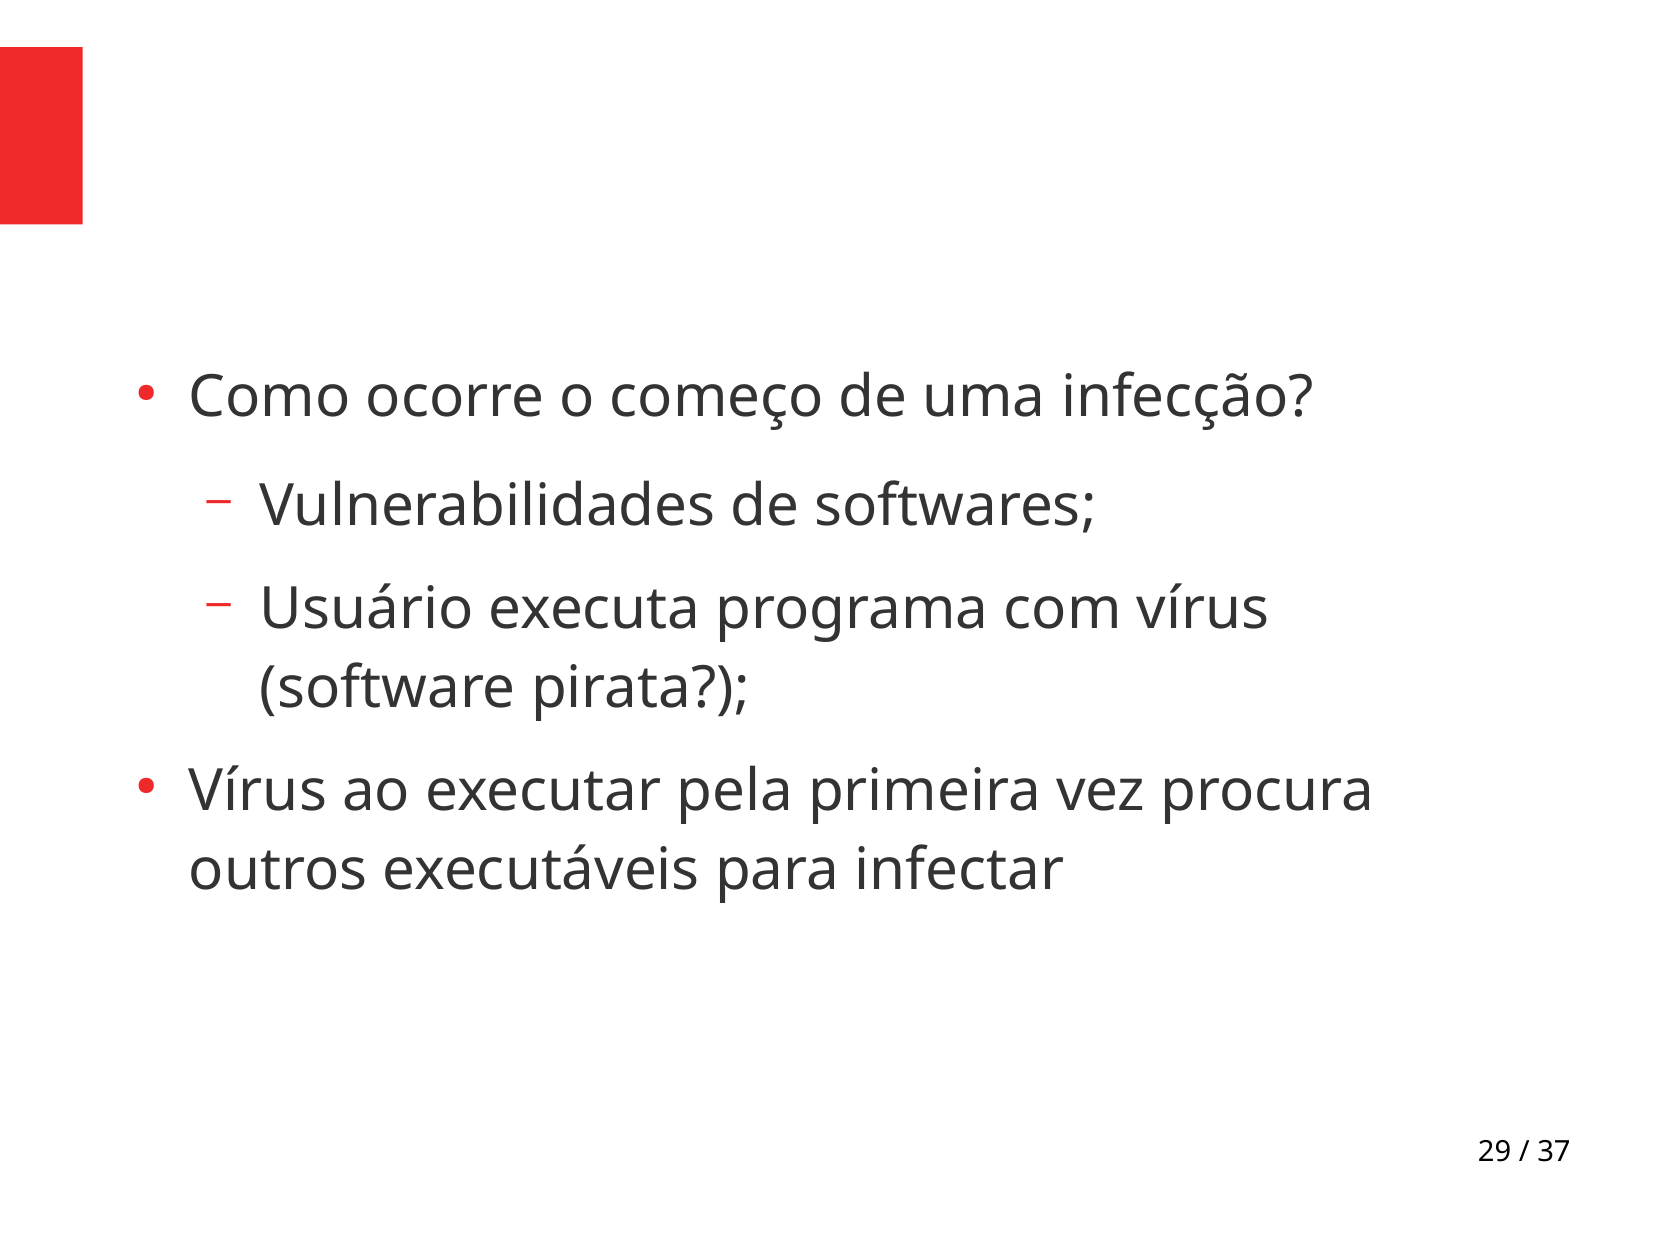

#
Como ocorre o começo de uma infecção?
Vulnerabilidades de softwares;
Usuário executa programa com vírus (software pirata?);
Vírus ao executar pela primeira vez procura outros executáveis para infectar
29